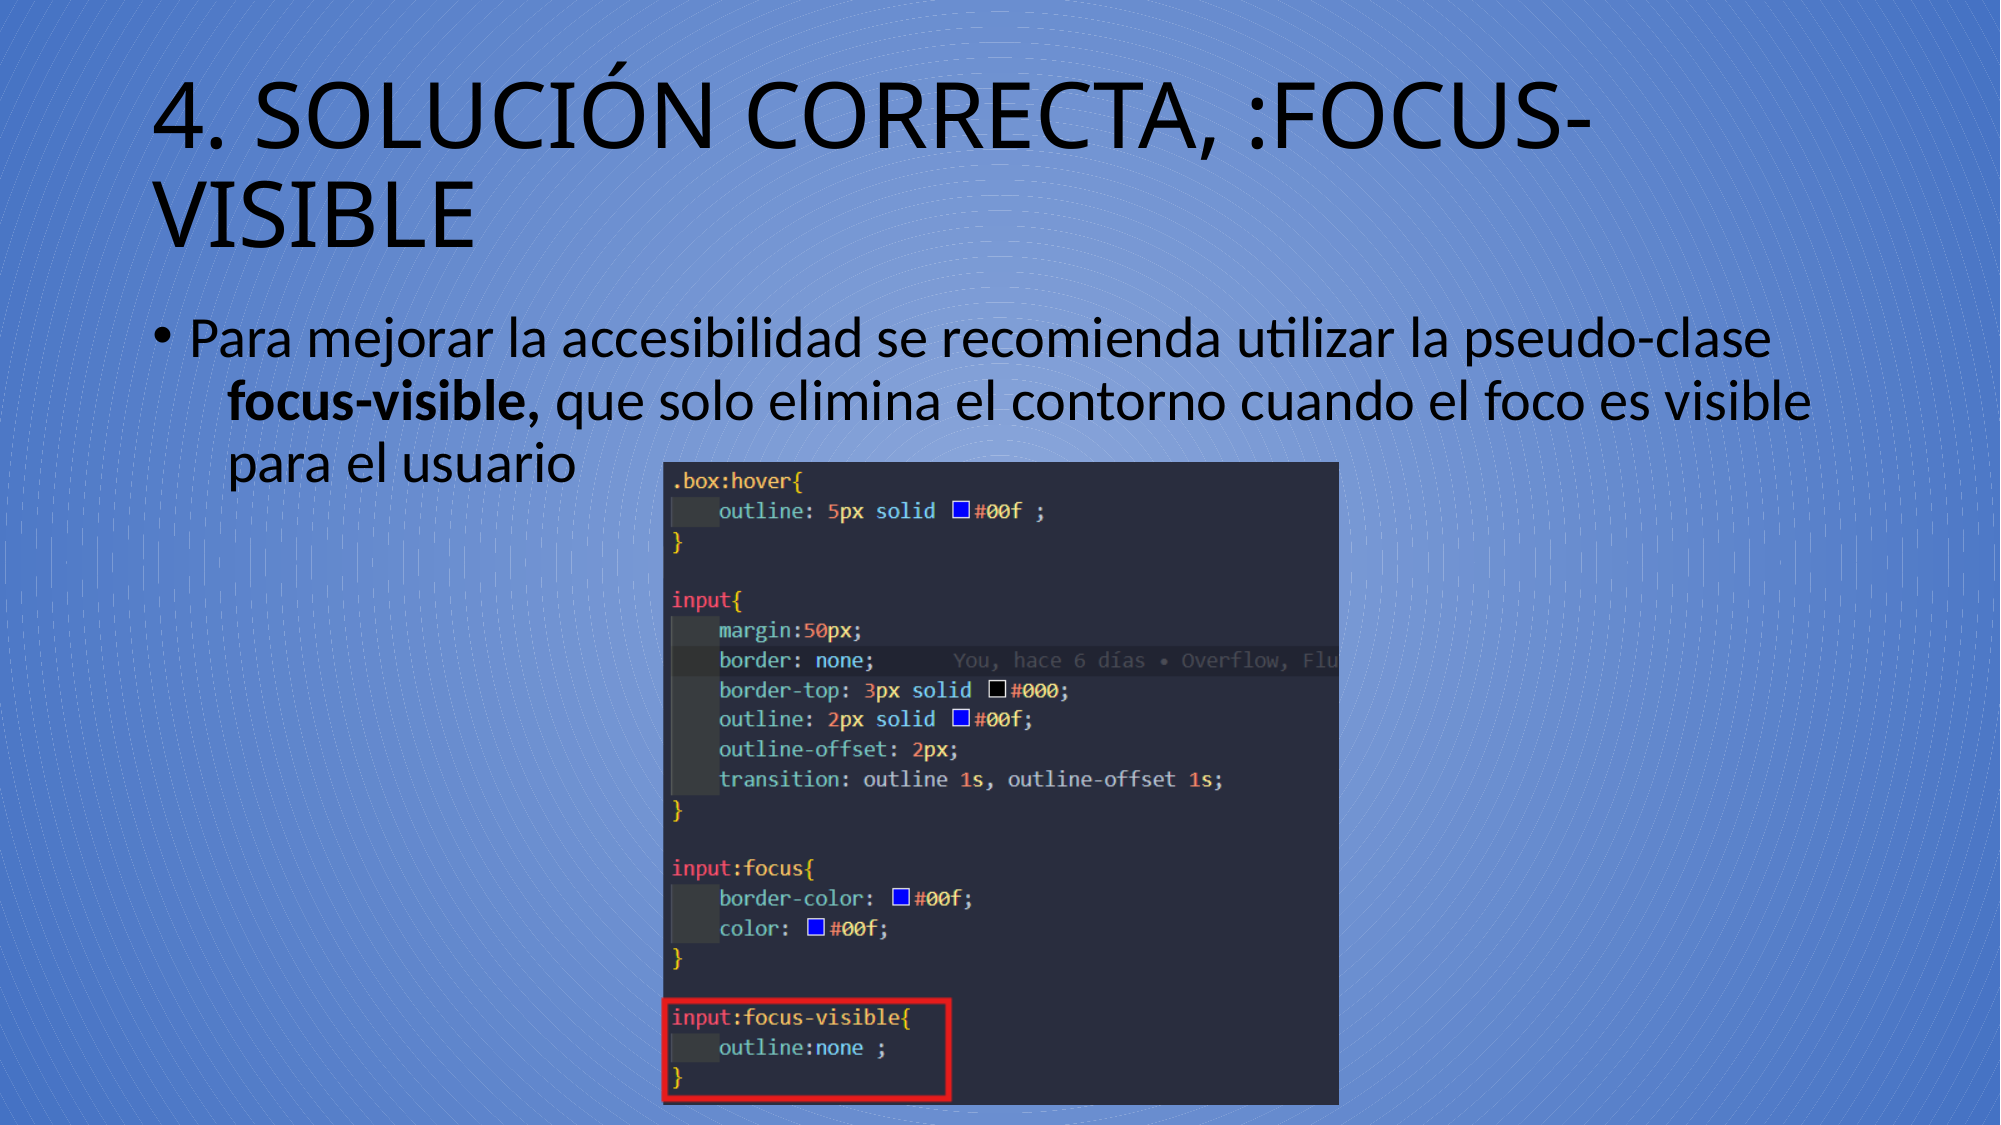

# 4. SOLUCIÓN CORRECTA, :FOCUS-VISIBLE
Para mejorar la accesibilidad se recomienda utilizar la pseudo-clase focus-visible, que solo elimina el contorno cuando el foco es visible para el usuario